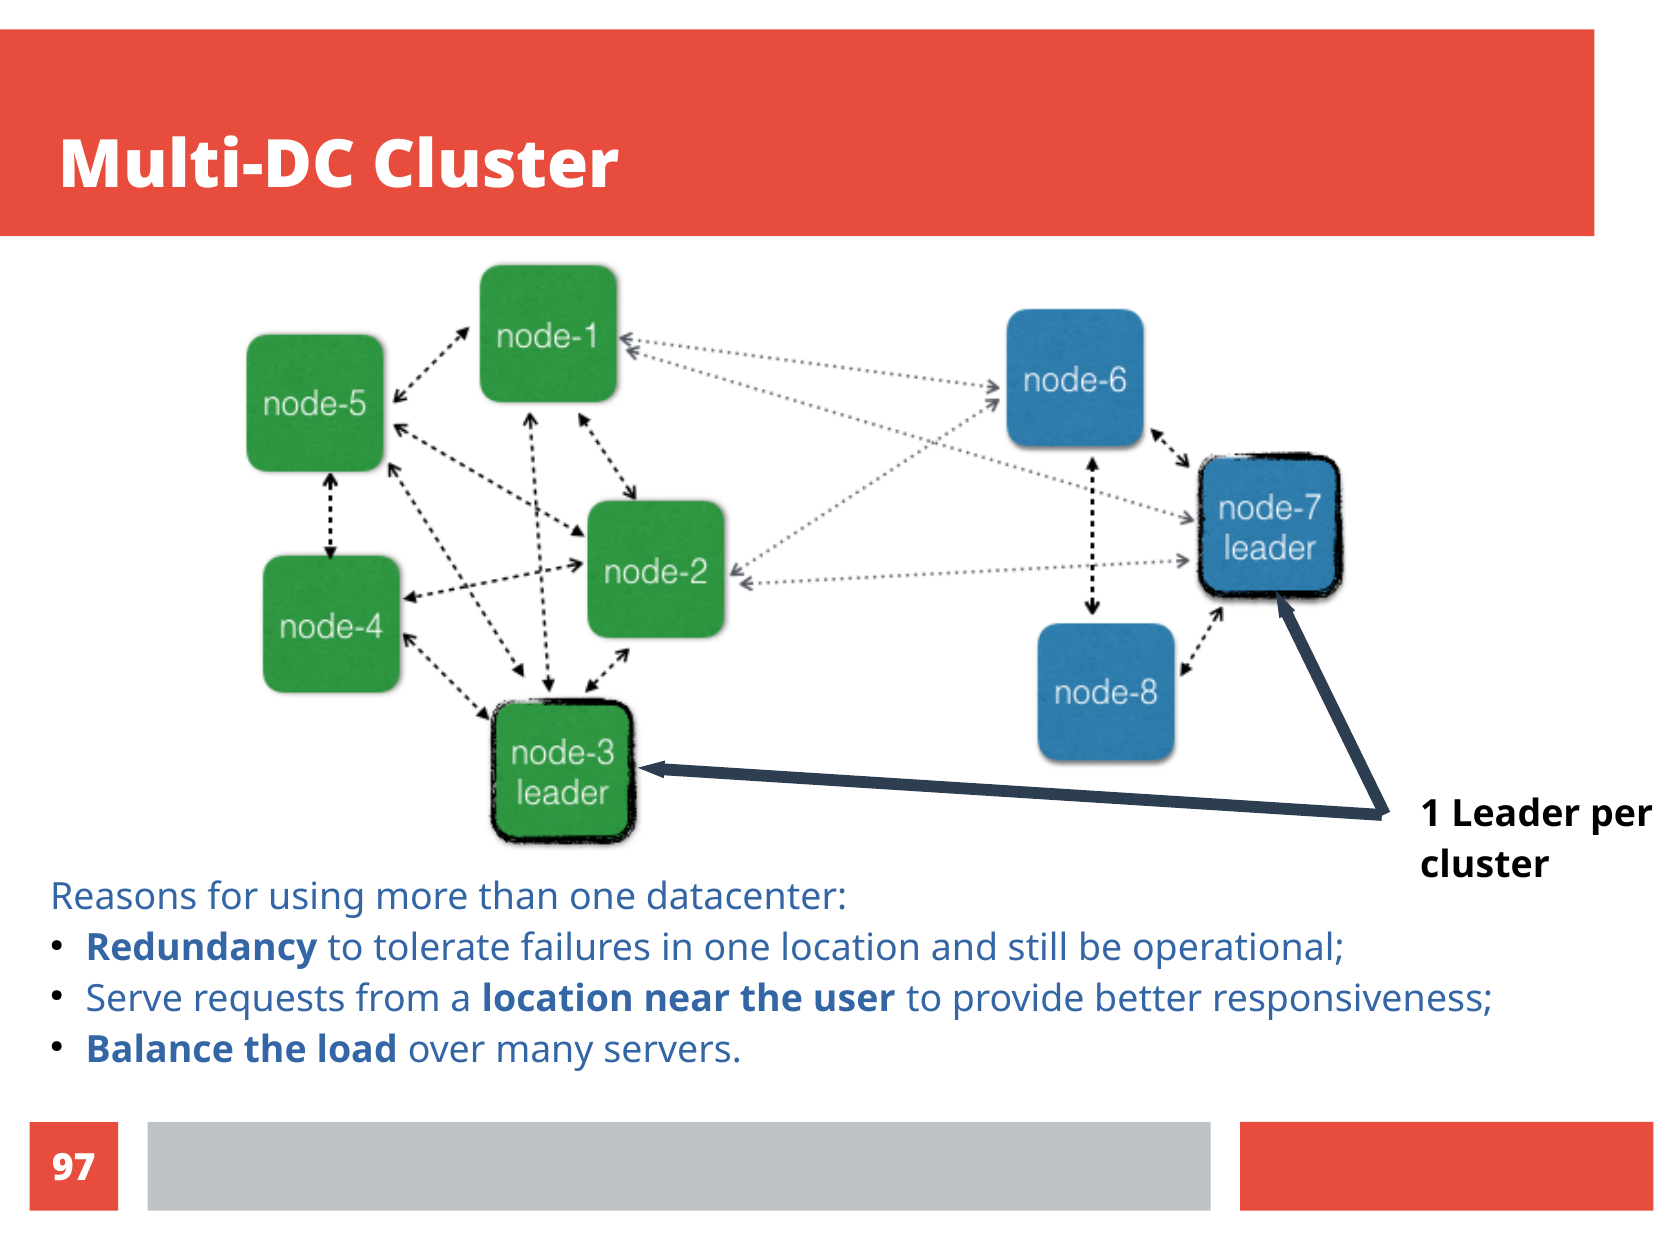

# Multi-DC Cluster
1 Leader per
cluster
Reasons for using more than one datacenter:
Redundancy to tolerate failures in one location and still be operational;
Serve requests from a location near the user to provide better responsiveness;
Balance the load over many servers.
97